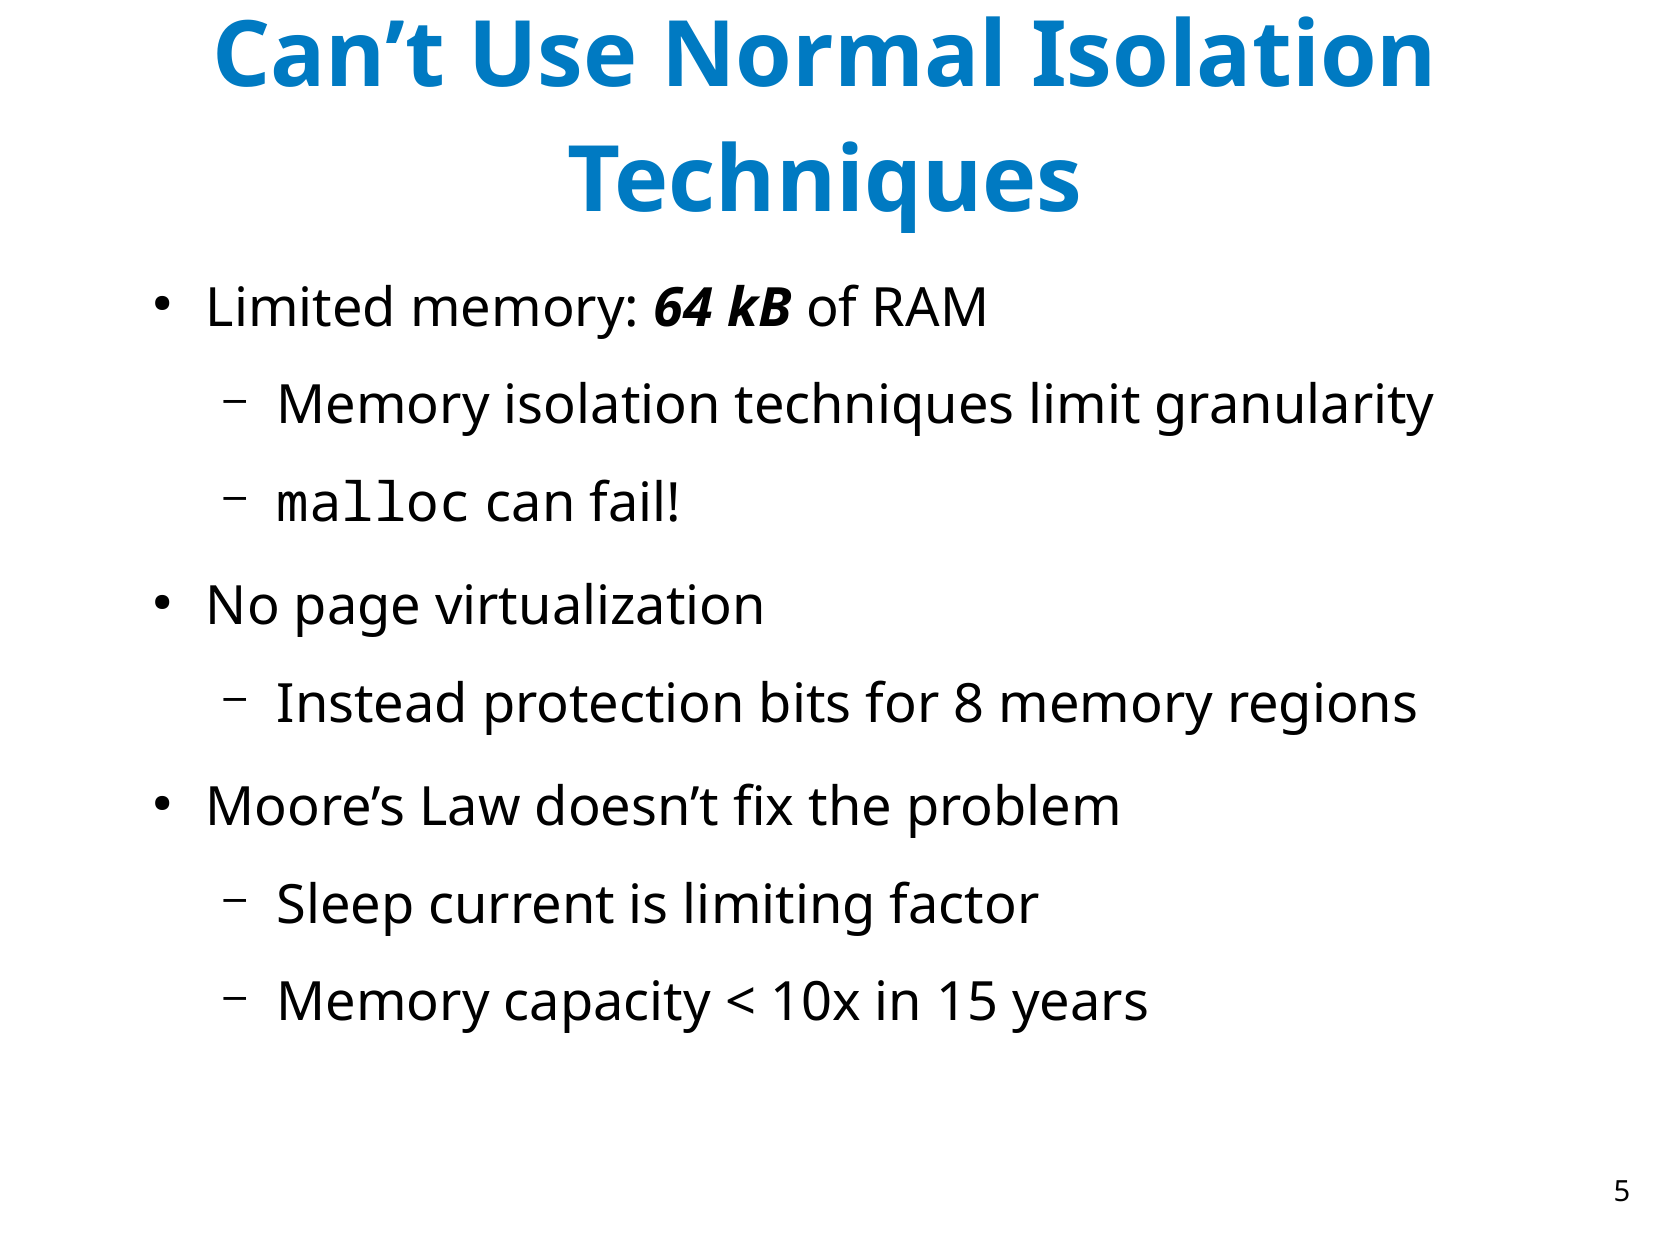

Can’t Use Normal Isolation Techniques
# Limited memory: 64 kB of RAM
Memory isolation techniques limit granularity
malloc can fail!
No page virtualization
Instead protection bits for 8 memory regions
Moore’s Law doesn’t fix the problem
Sleep current is limiting factor
Memory capacity < 10x in 15 years
5